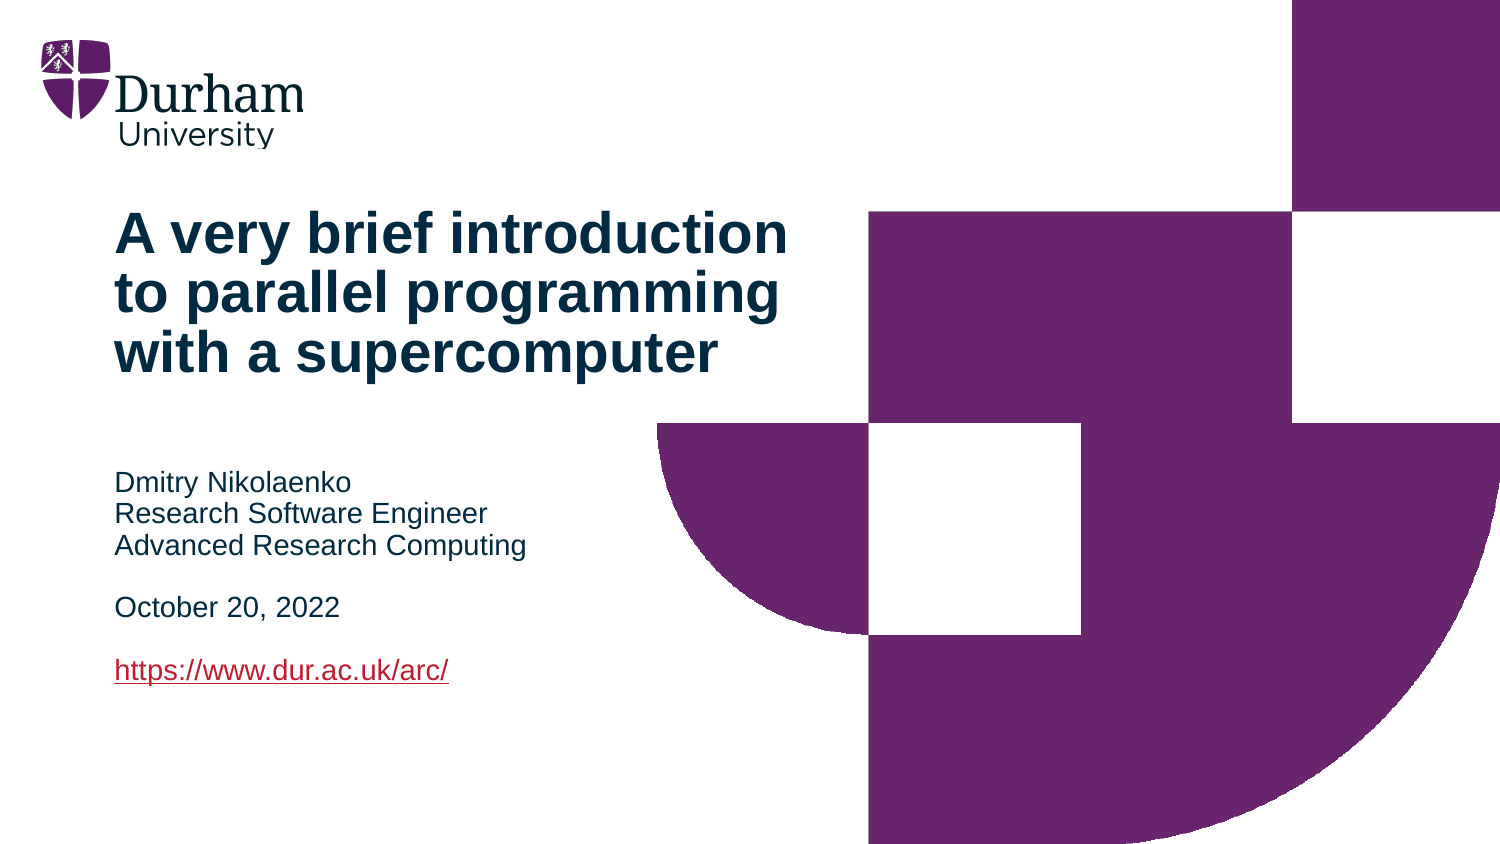

# A very brief introduction to parallel programming with a supercomputer
Dmitry Nikolaenko
Research Software Engineer
Advanced Research Computing
October 20, 2022
https://www.dur.ac.uk/arc/